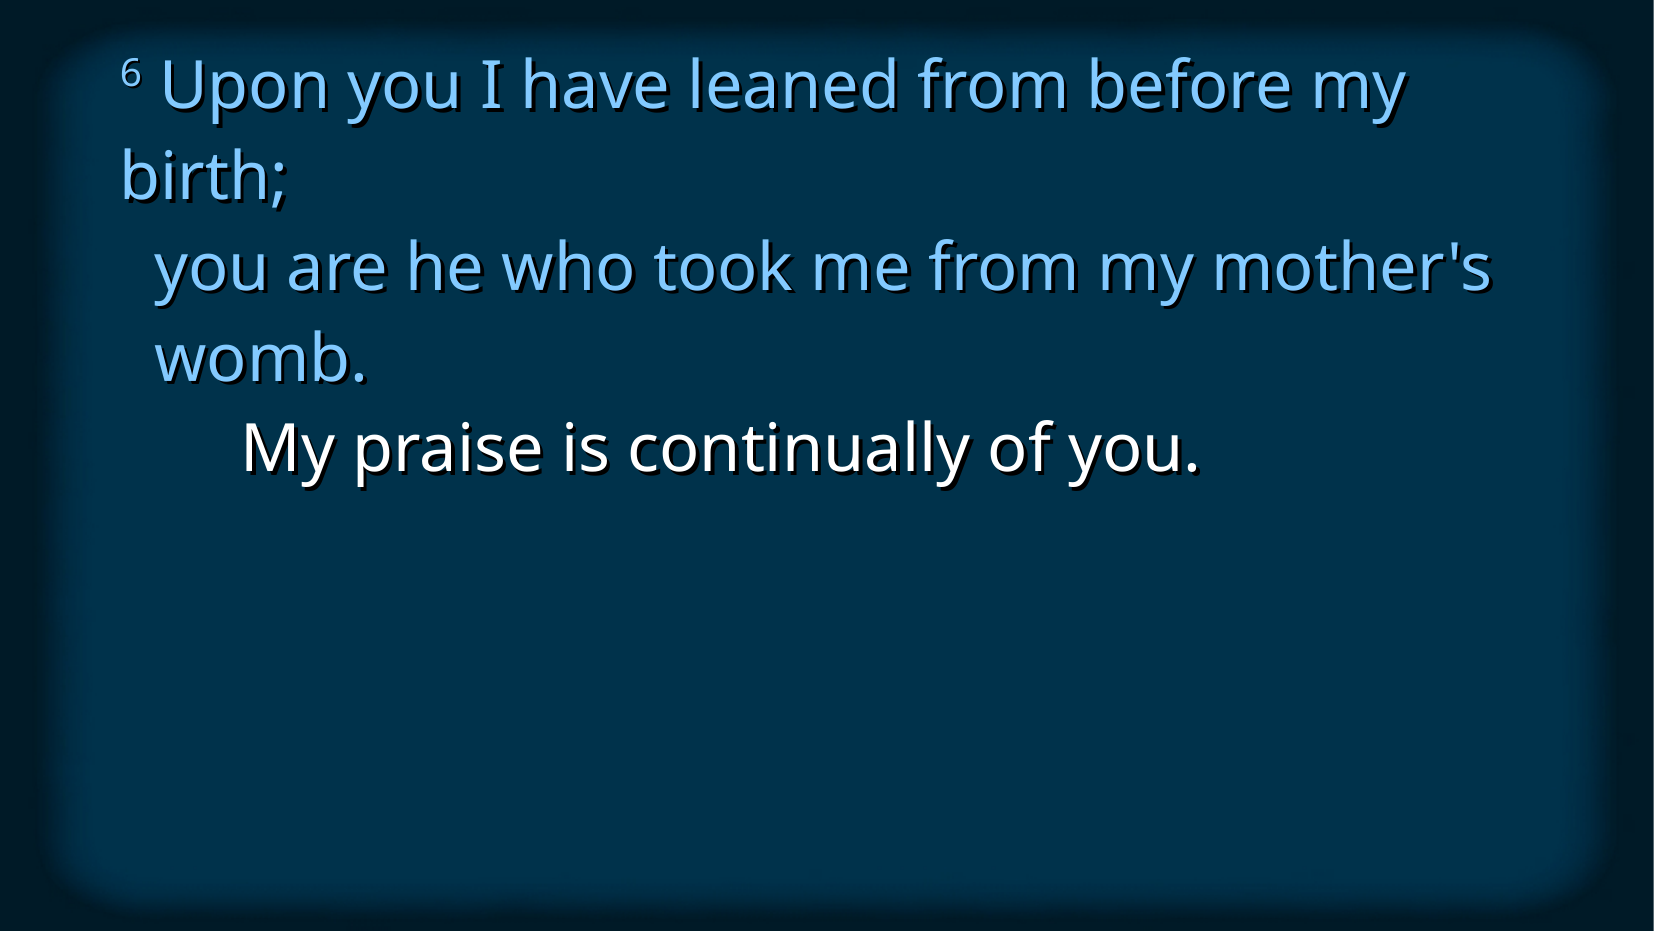

6 Upon you I have leaned from before my birth;
 you are he who took me from my mother's
 womb.
 My praise is continually of you.